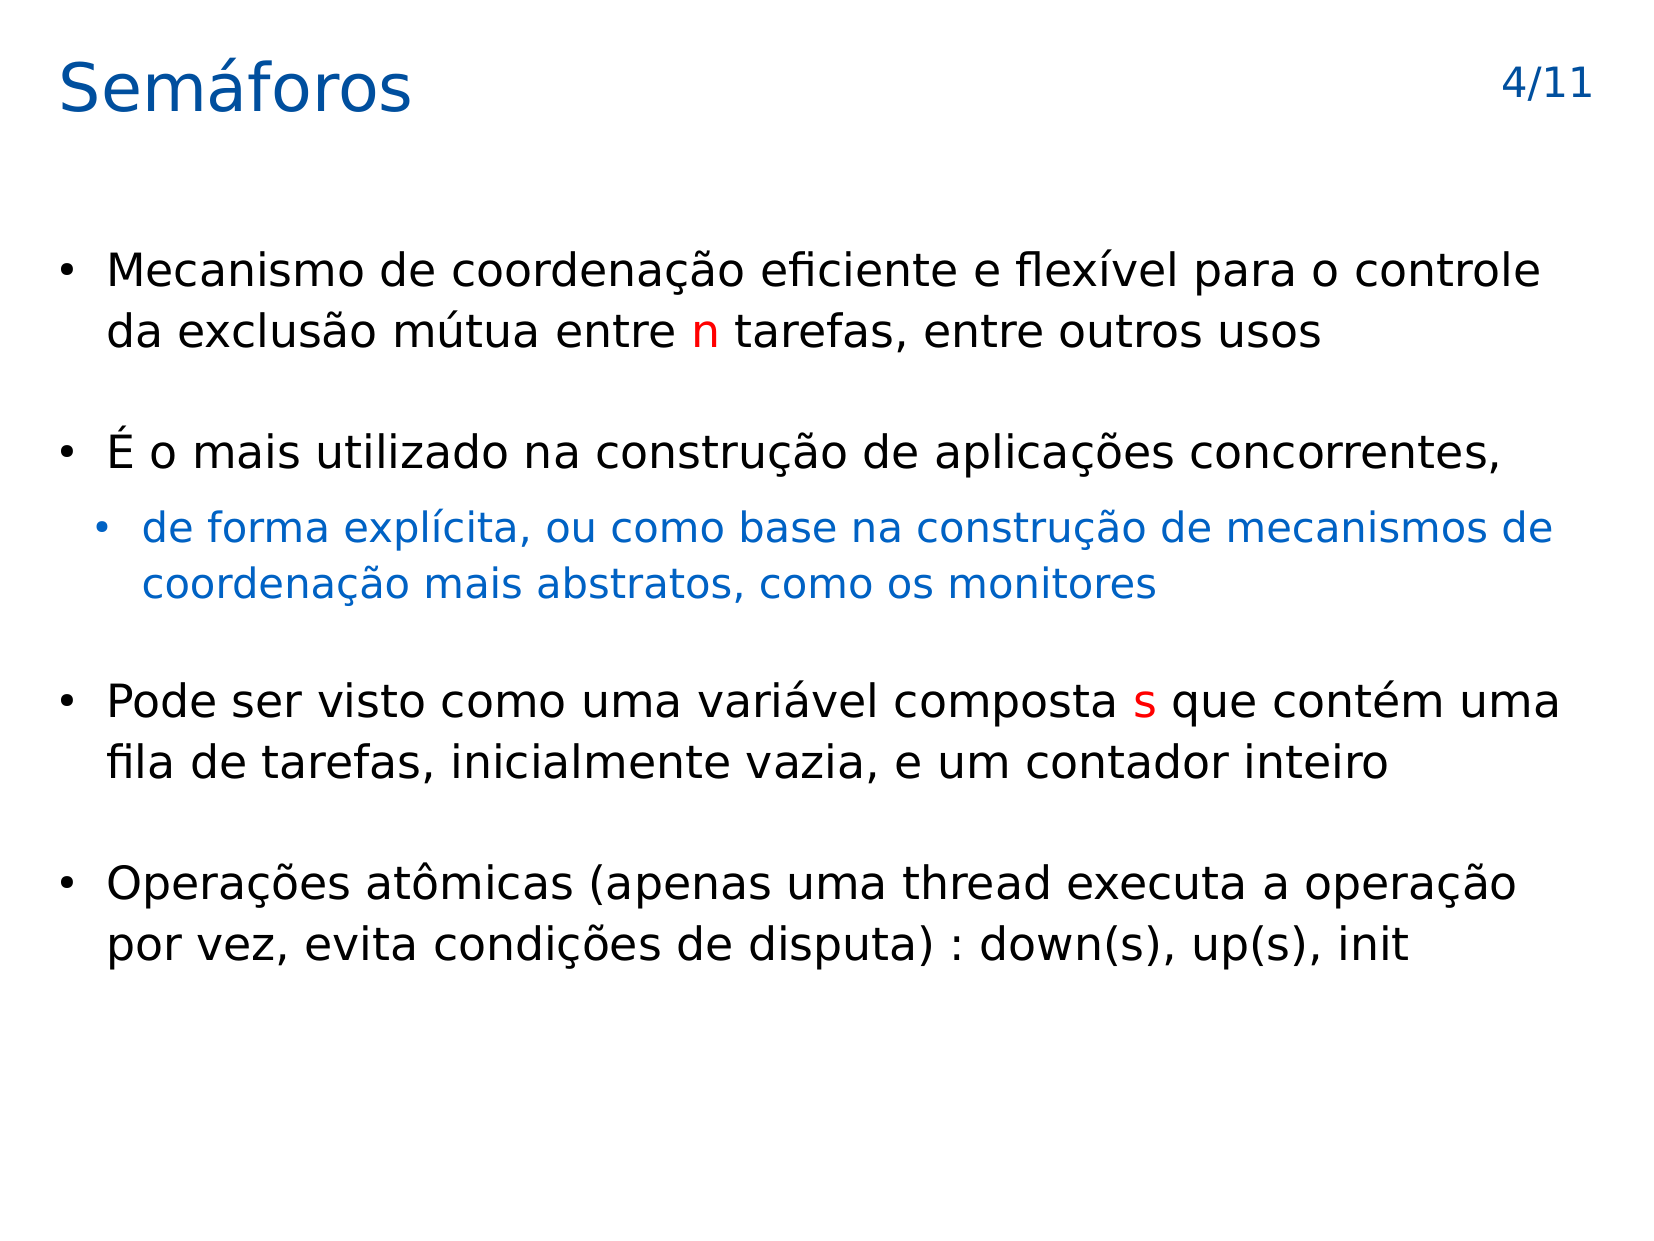

# Semáforos
4
Mecanismo de coordenação eficiente e flexível para o controle da exclusão mútua entre n tarefas, entre outros usos
É o mais utilizado na construção de aplicações concorrentes,
de forma explícita, ou como base na construção de mecanismos de coordenação mais abstratos, como os monitores
Pode ser visto como uma variável composta s que contém uma fila de tarefas, inicialmente vazia, e um contador inteiro
Operações atômicas (apenas uma thread executa a operação por vez, evita condições de disputa) : down(s), up(s), init